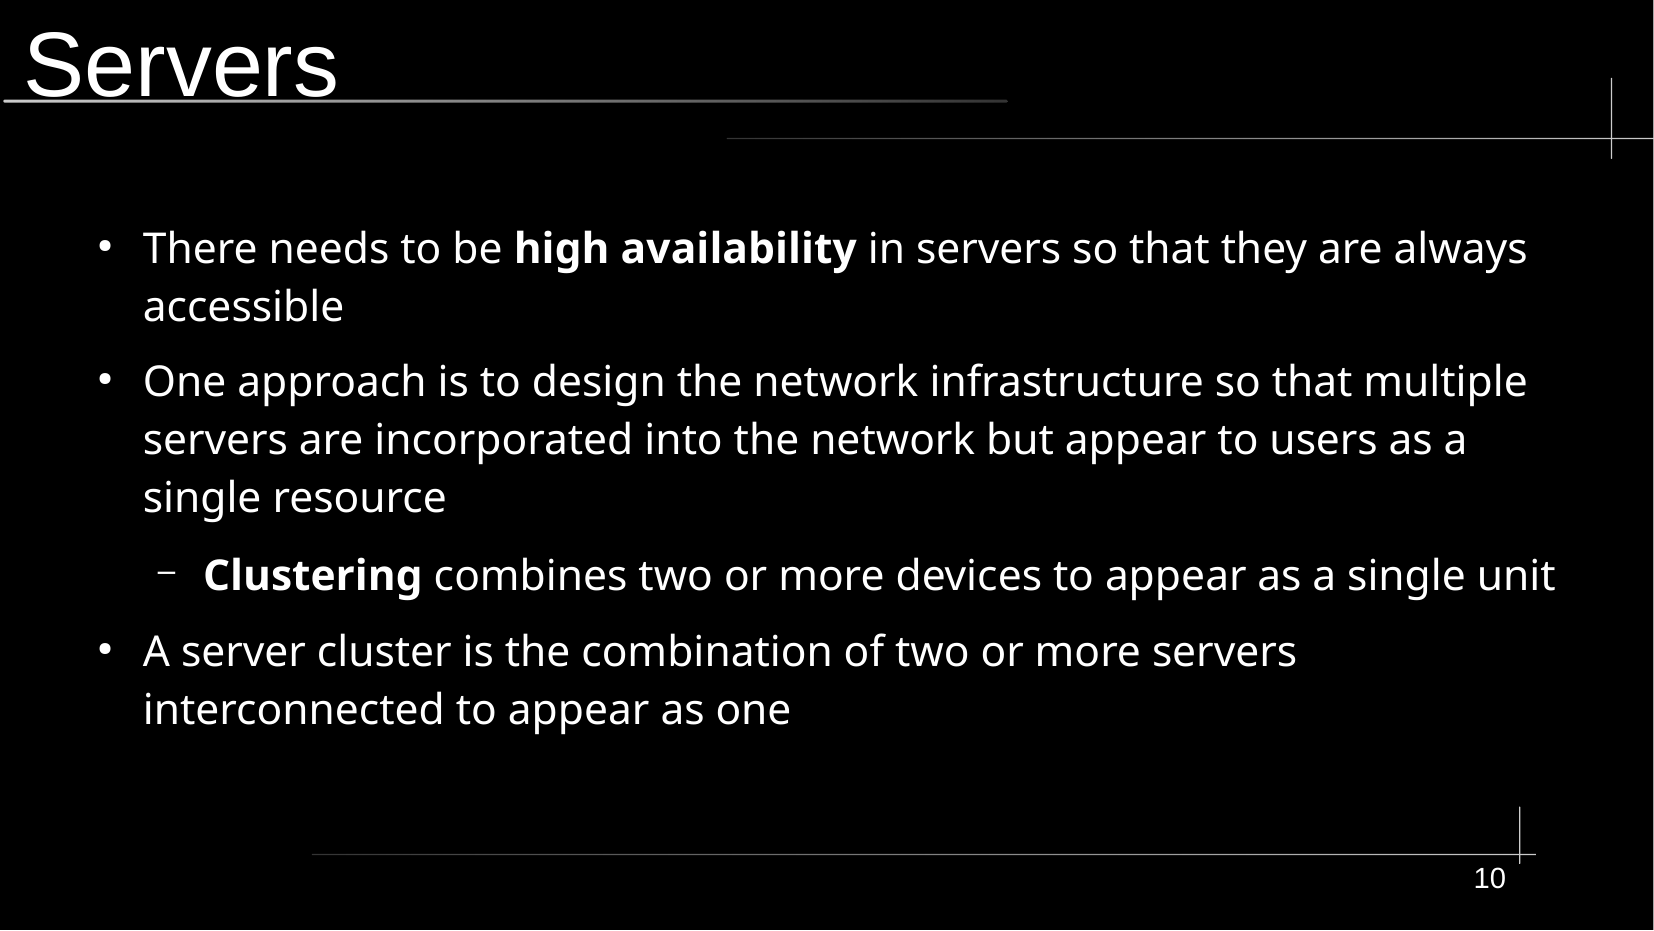

# Servers
There needs to be high availability in servers so that they are always accessible
One approach is to design the network infrastructure so that multiple servers are incorporated into the network but appear to users as a single resource
Clustering combines two or more devices to appear as a single unit
A server cluster is the combination of two or more servers interconnected to appear as one
10